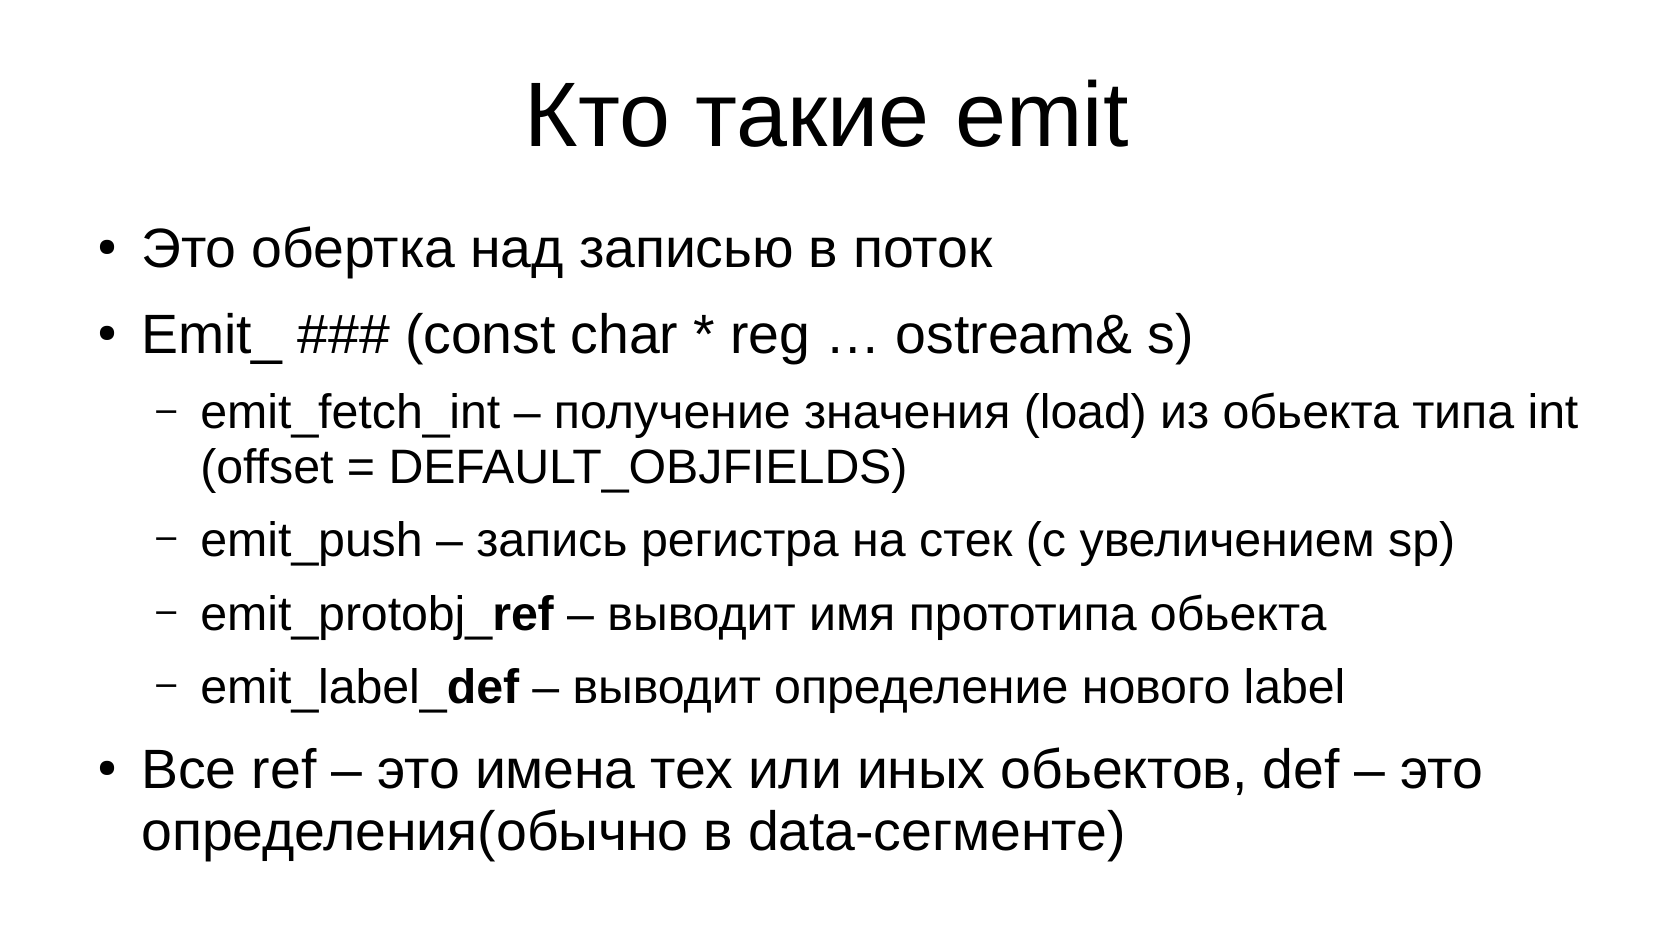

# Кто такие emit
Это обертка над записью в поток
Emit_ ### (const char * reg … ostream& s)
emit_fetch_int – получение значения (load) из обьекта типа int (offset = DEFAULT_OBJFIELDS)
emit_push – запись регистра на стек (с увеличением sp)
emit_protobj_ref – выводит имя прототипа обьекта
emit_label_def – выводит определение нового label
Все ref – это имена тех или иных обьектов, def – это определения(обычно в data-сегменте)